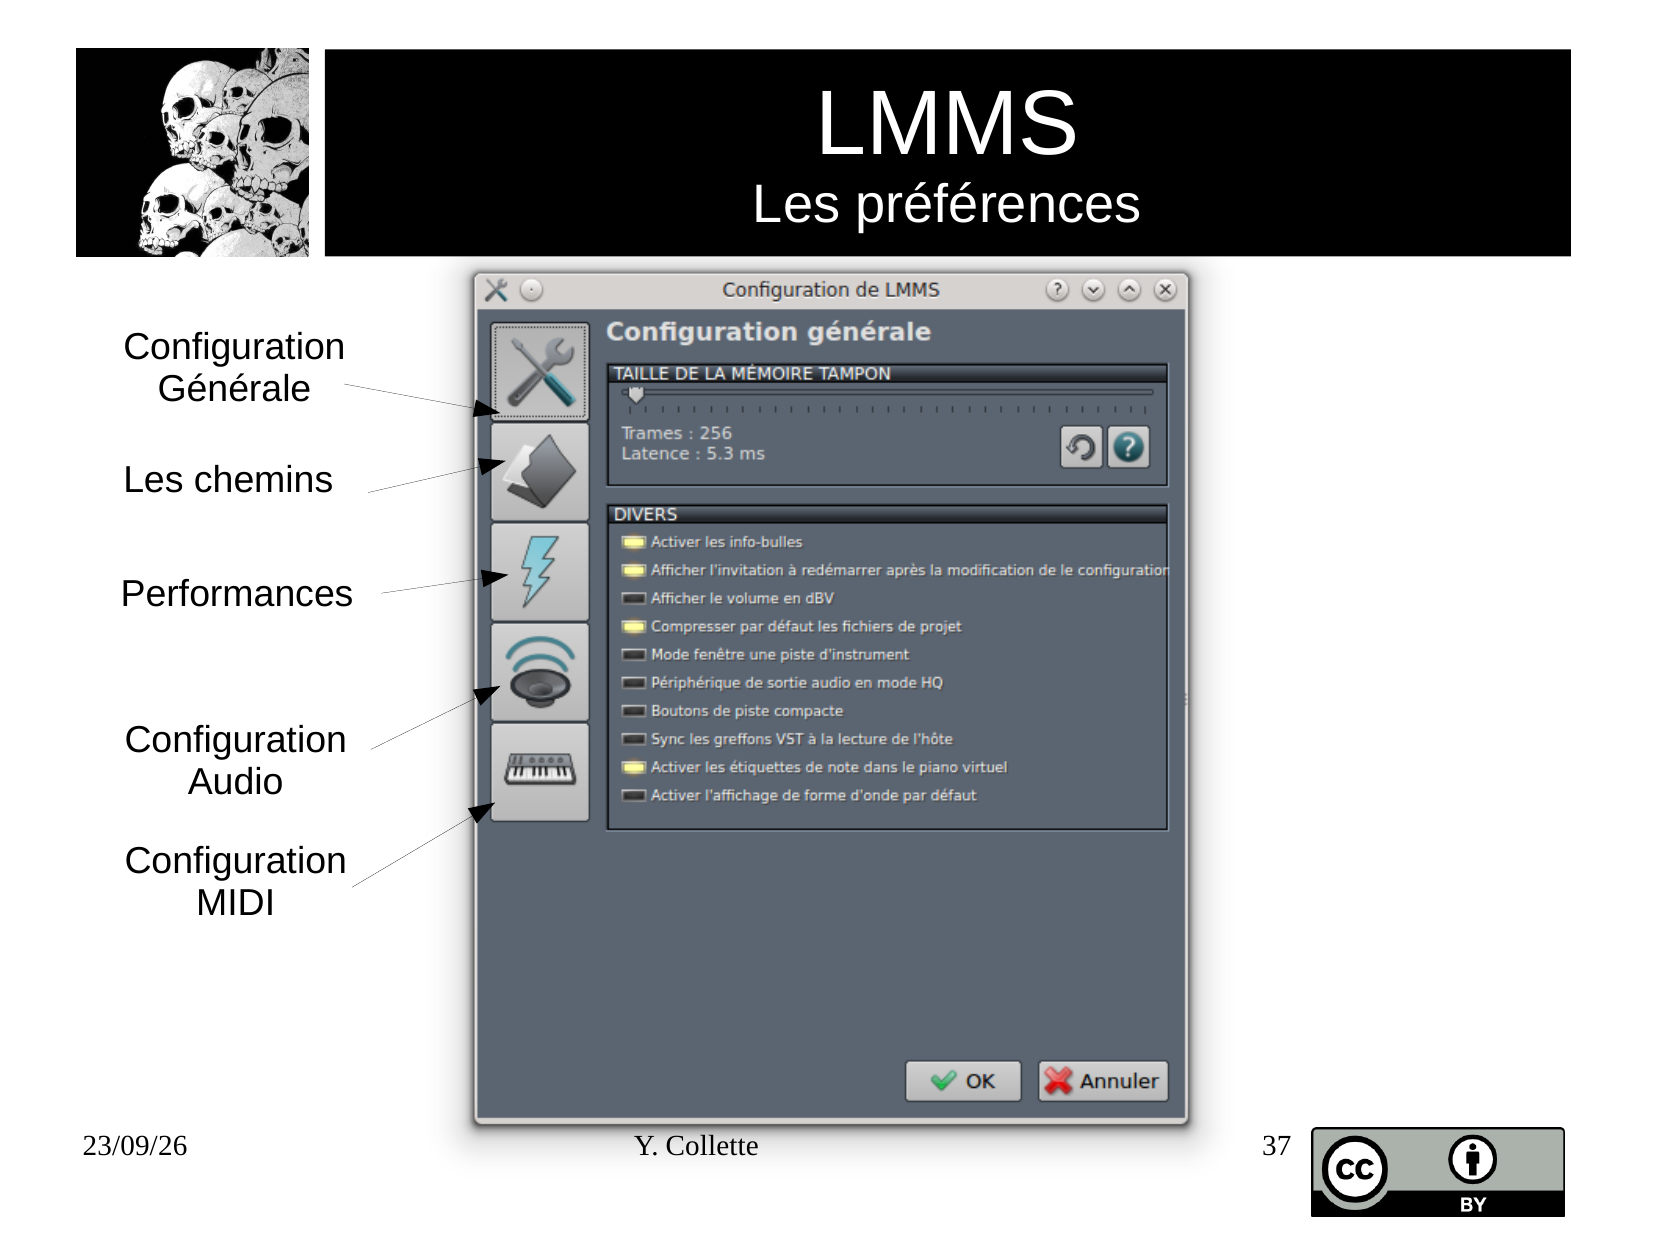

# LMMS Les préférences
Configuration
Générale
Les chemins
Performances
Configuration
Audio
Configuration
MIDI
Y. Collette
37